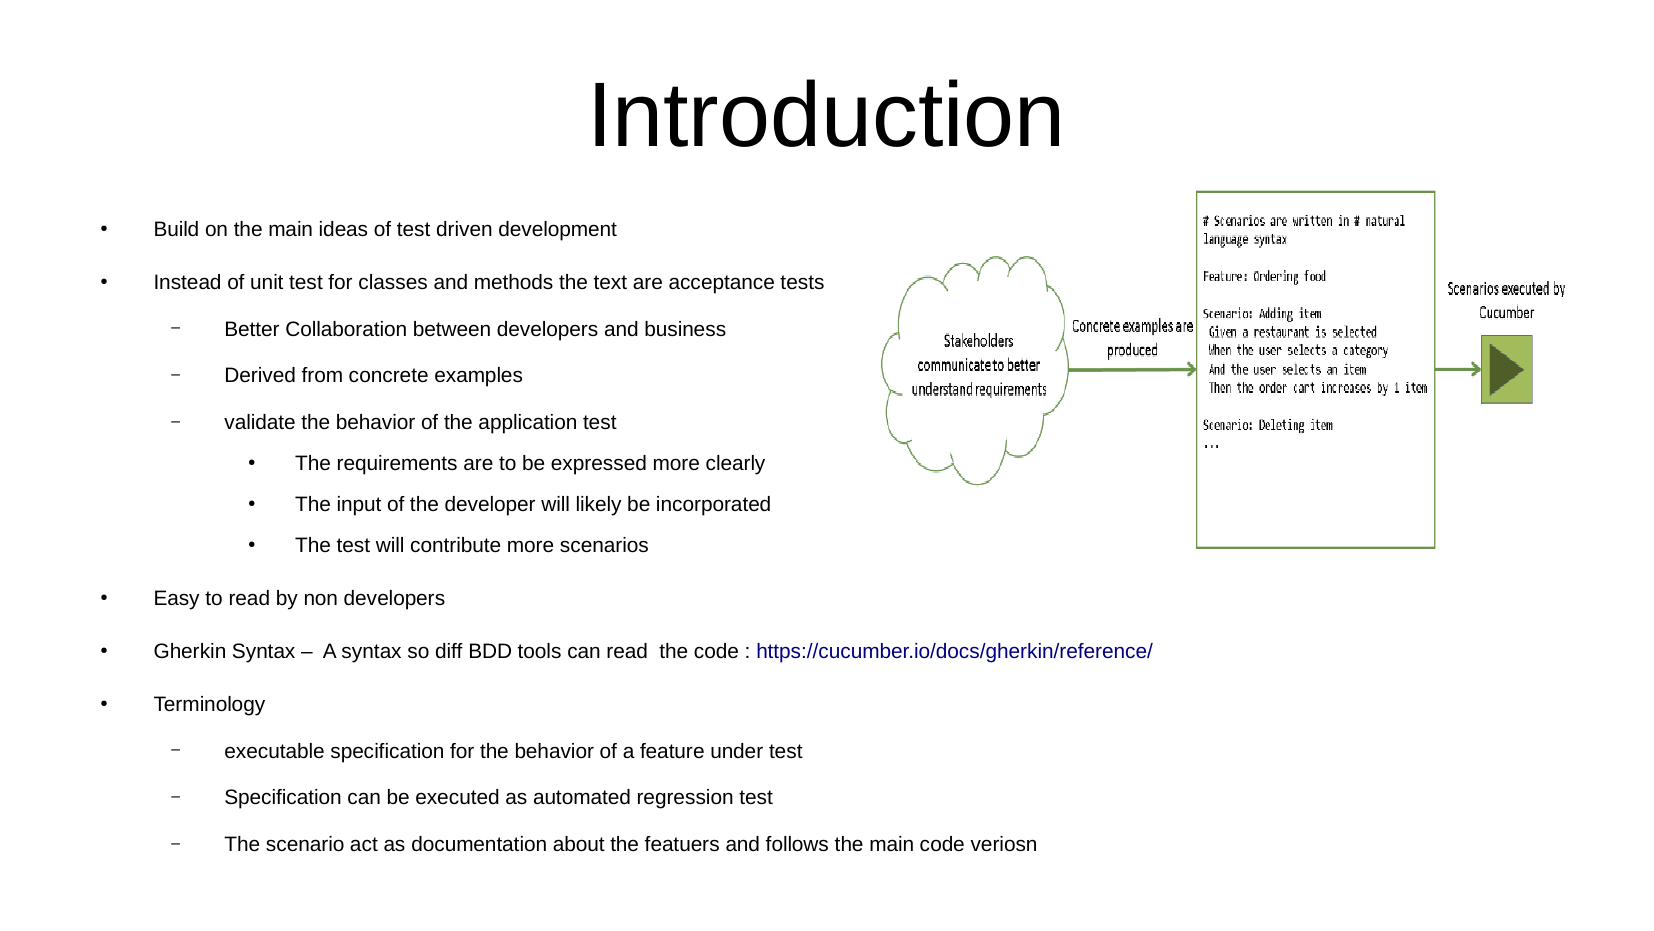

# Introduction
Build on the main ideas of test driven development
Instead of unit test for classes and methods the text are acceptance tests
Better Collaboration between developers and business
Derived from concrete examples
validate the behavior of the application test
The requirements are to be expressed more clearly
The input of the developer will likely be incorporated
The test will contribute more scenarios
Easy to read by non developers
Gherkin Syntax – A syntax so diff BDD tools can read the code : https://cucumber.io/docs/gherkin/reference/
Terminology
executable specification for the behavior of a feature under test
Specification can be executed as automated regression test
The scenario act as documentation about the featuers and follows the main code veriosn